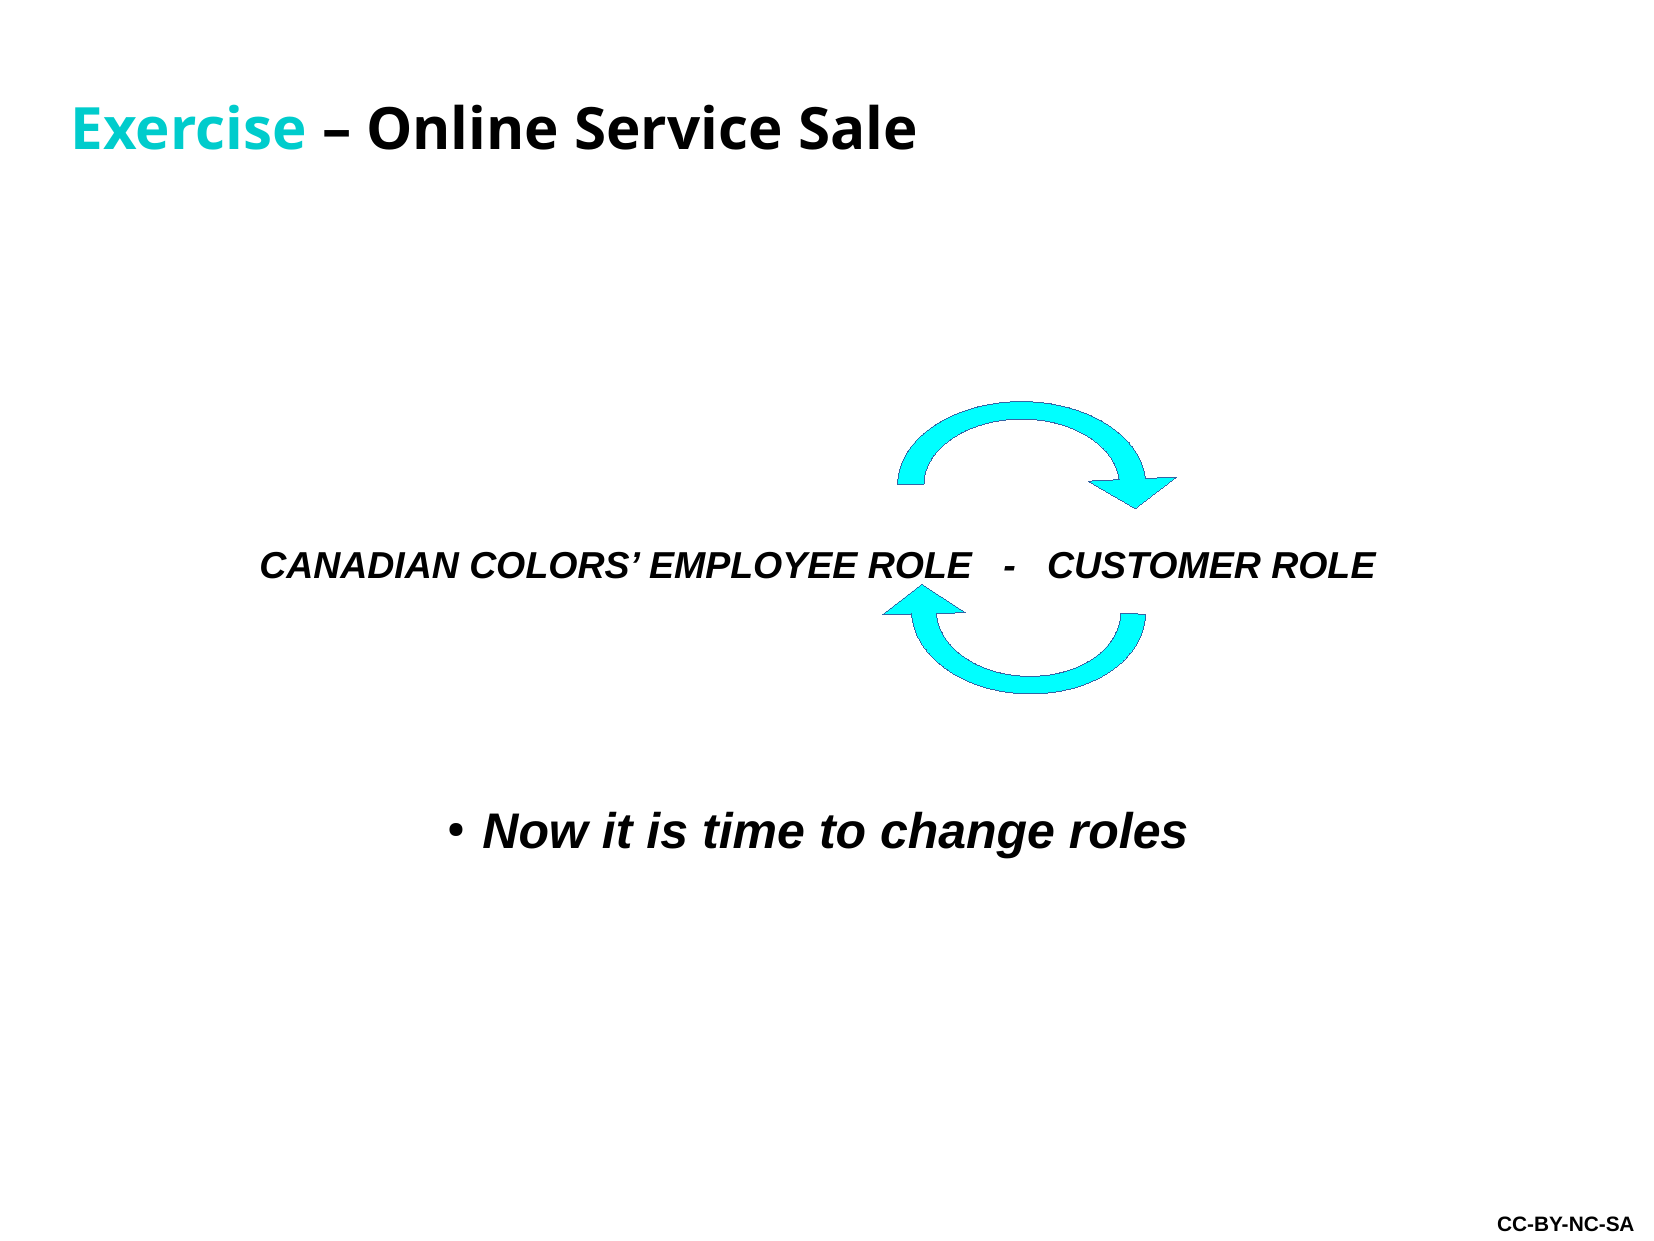

# Exercise – Online Service Sale
CANADIAN COLORS’ EMPLOYEE ROLE - CUSTOMER ROLE
Now it is time to change roles
CC-BY-NC-SA